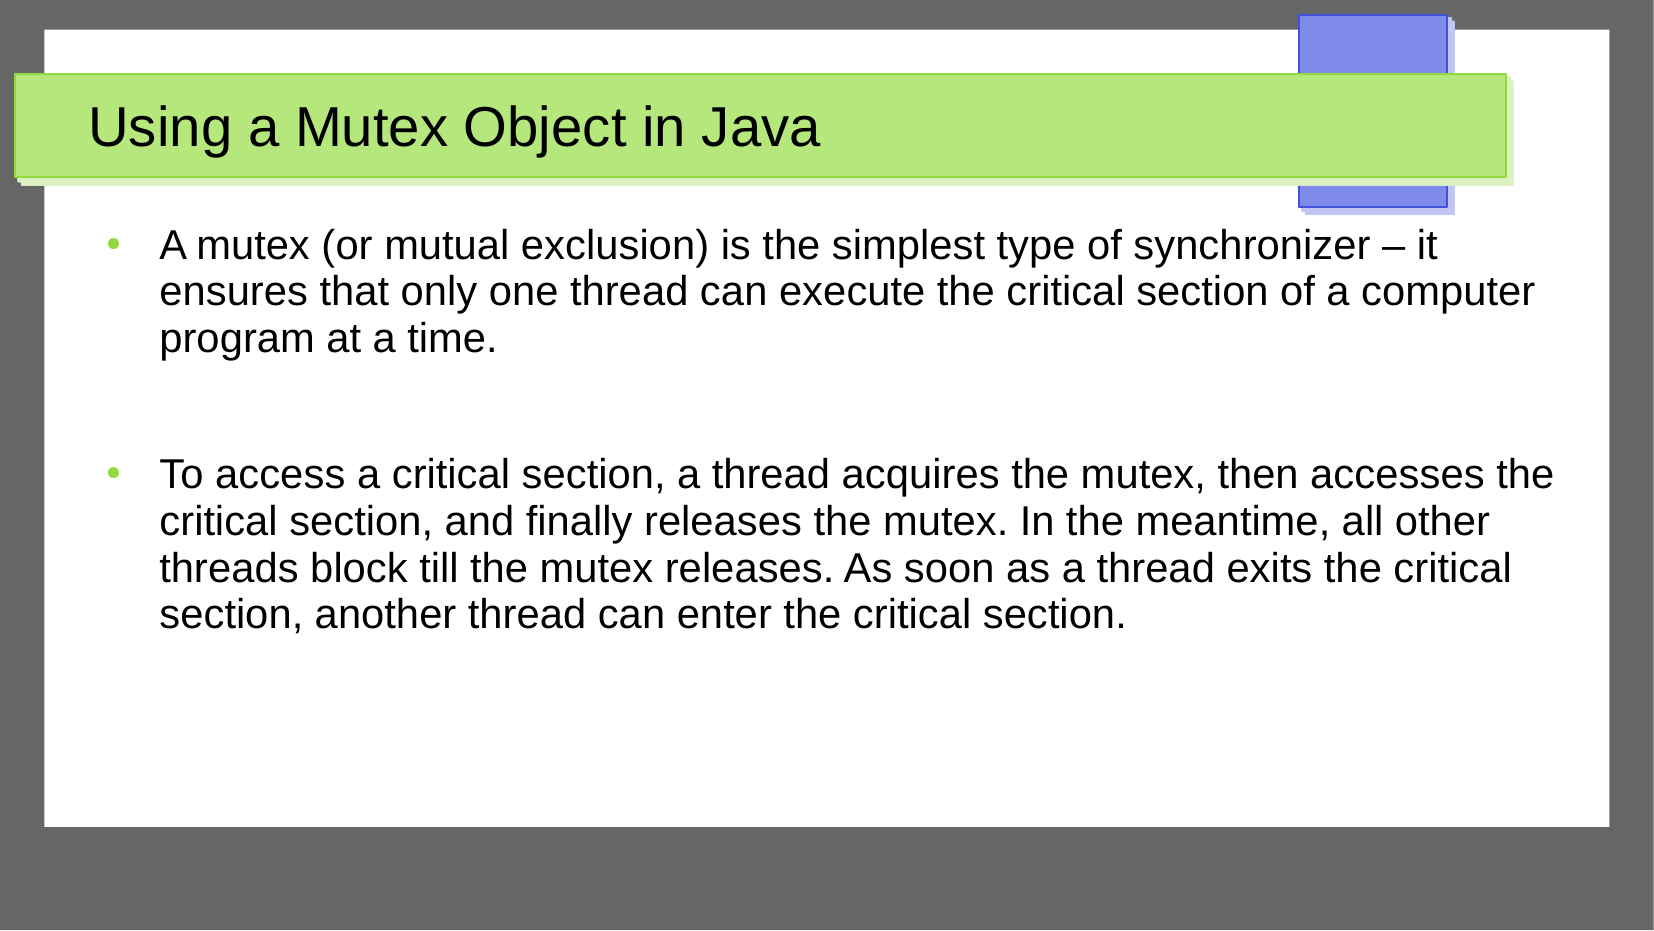

# Using a Mutex Object in Java
A mutex (or mutual exclusion) is the simplest type of synchronizer – it ensures that only one thread can execute the critical section of a computer program at a time.
To access a critical section, a thread acquires the mutex, then accesses the critical section, and finally releases the mutex. In the meantime, all other threads block till the mutex releases. As soon as a thread exits the critical section, another thread can enter the critical section.